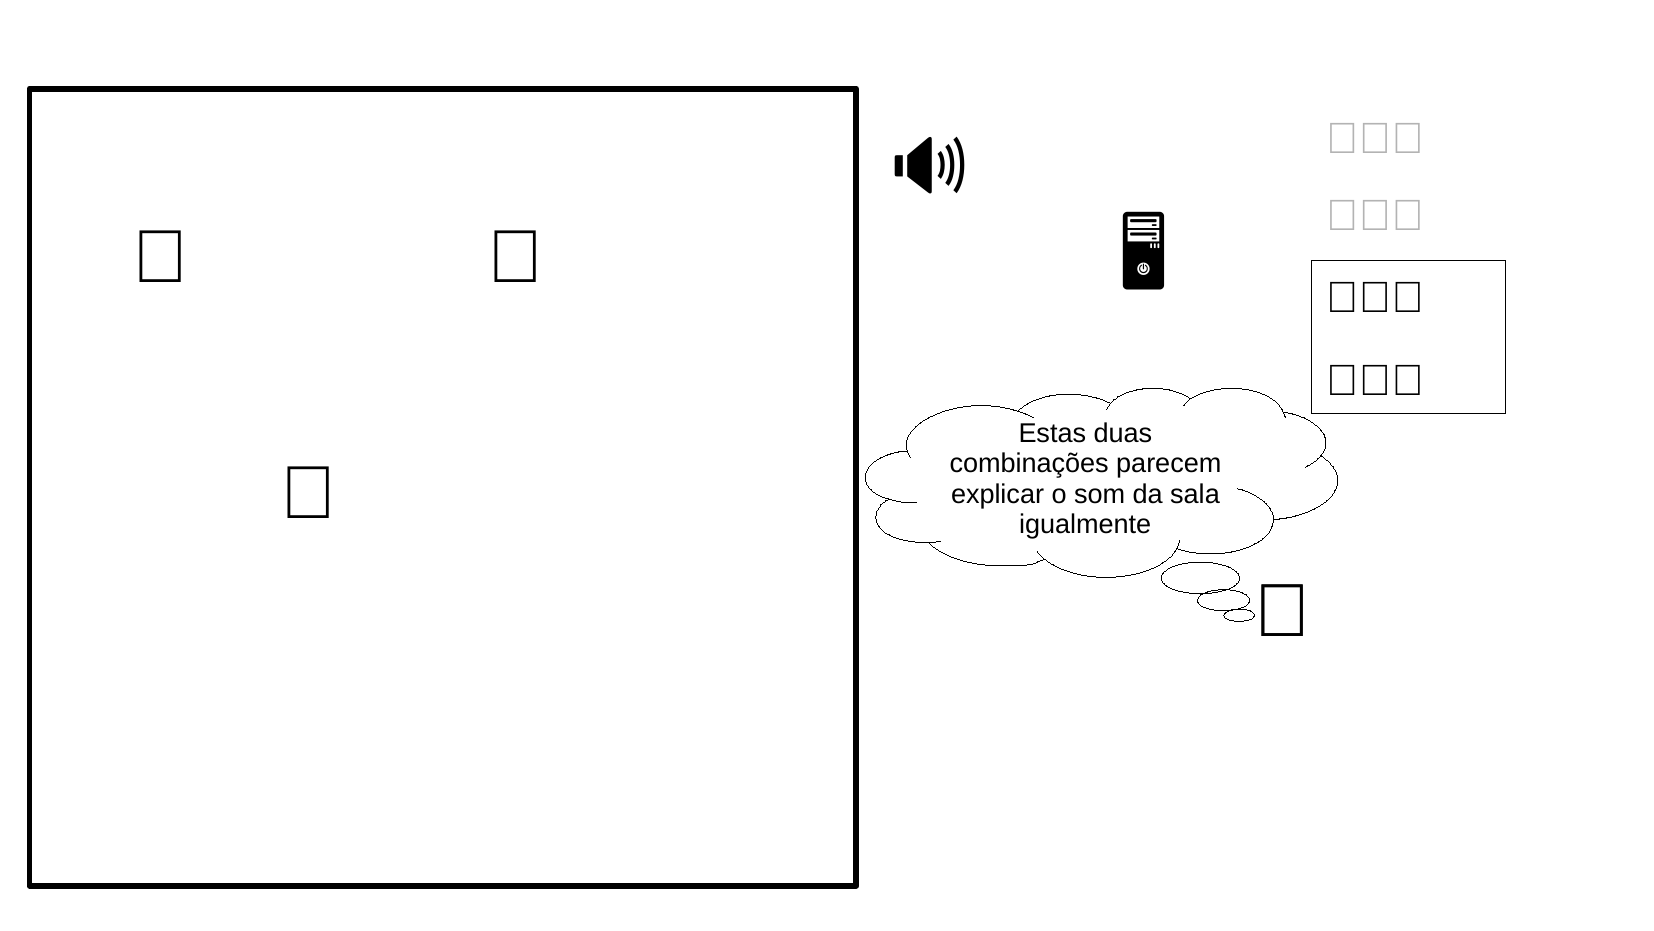

🎷🎸🎹
🔊
🎸🎺🥁
🥁
🎻
🖥️
🎹🎻🥁
🎹🎺🥁
Estas duas combinações parecem explicar o som da sala igualmente
🎹
🙂
🙂